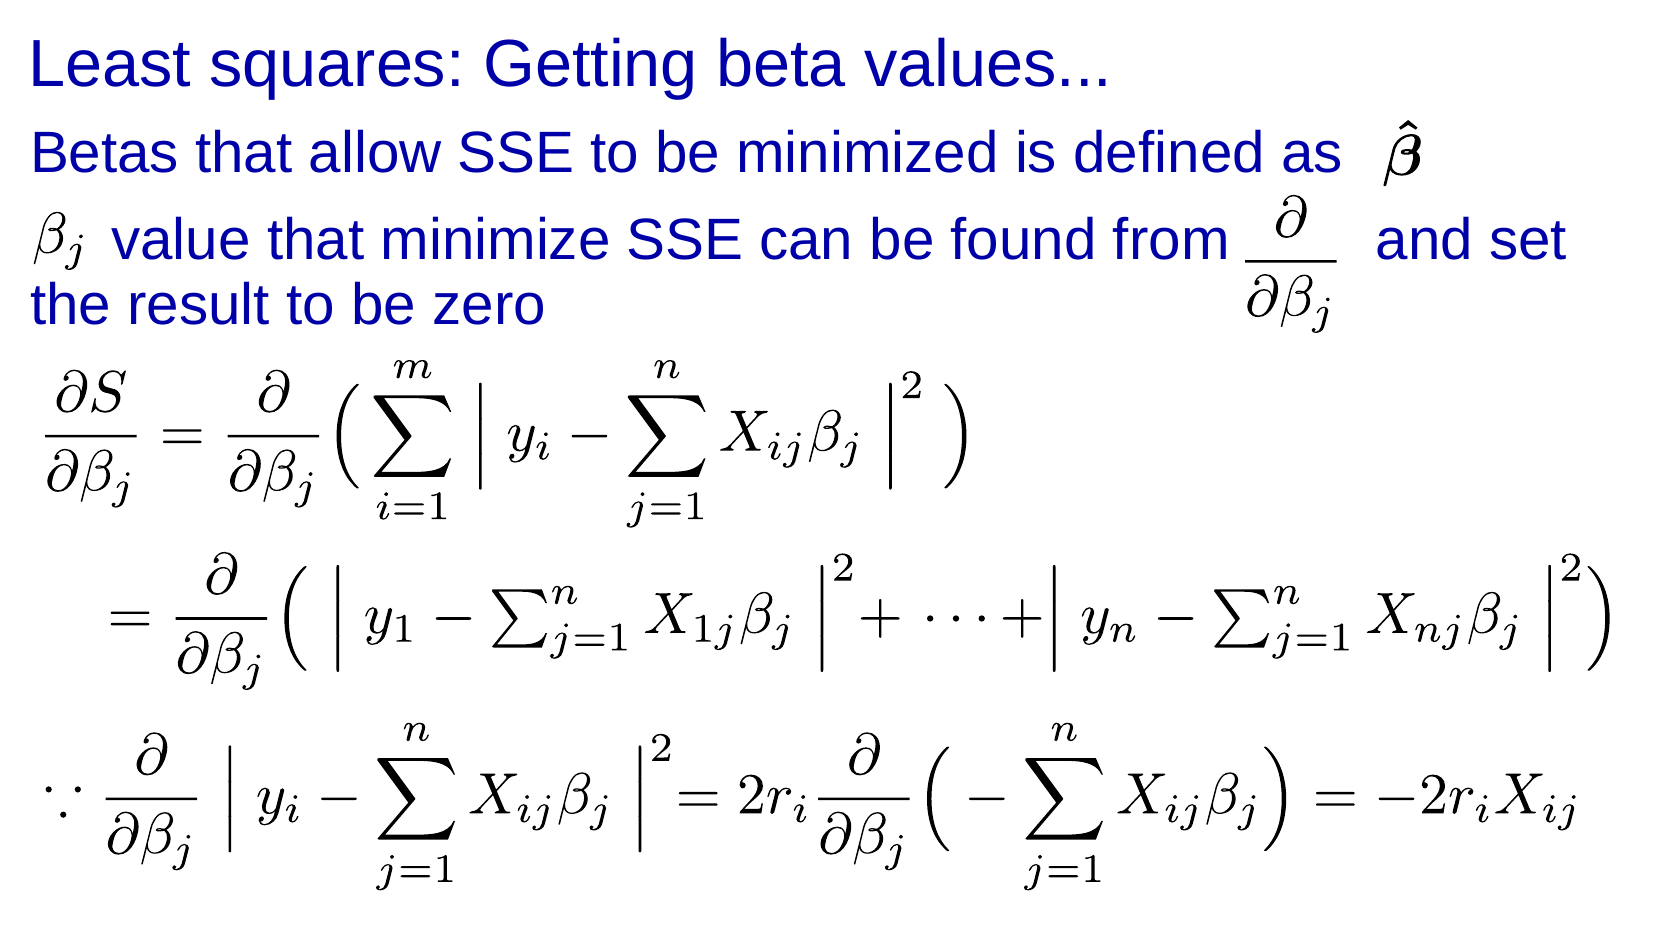

# Least squares: Getting beta values...
Betas that allow SSE to be minimized is defined as
 value that minimize SSE can be found from and set the result to be zero
9